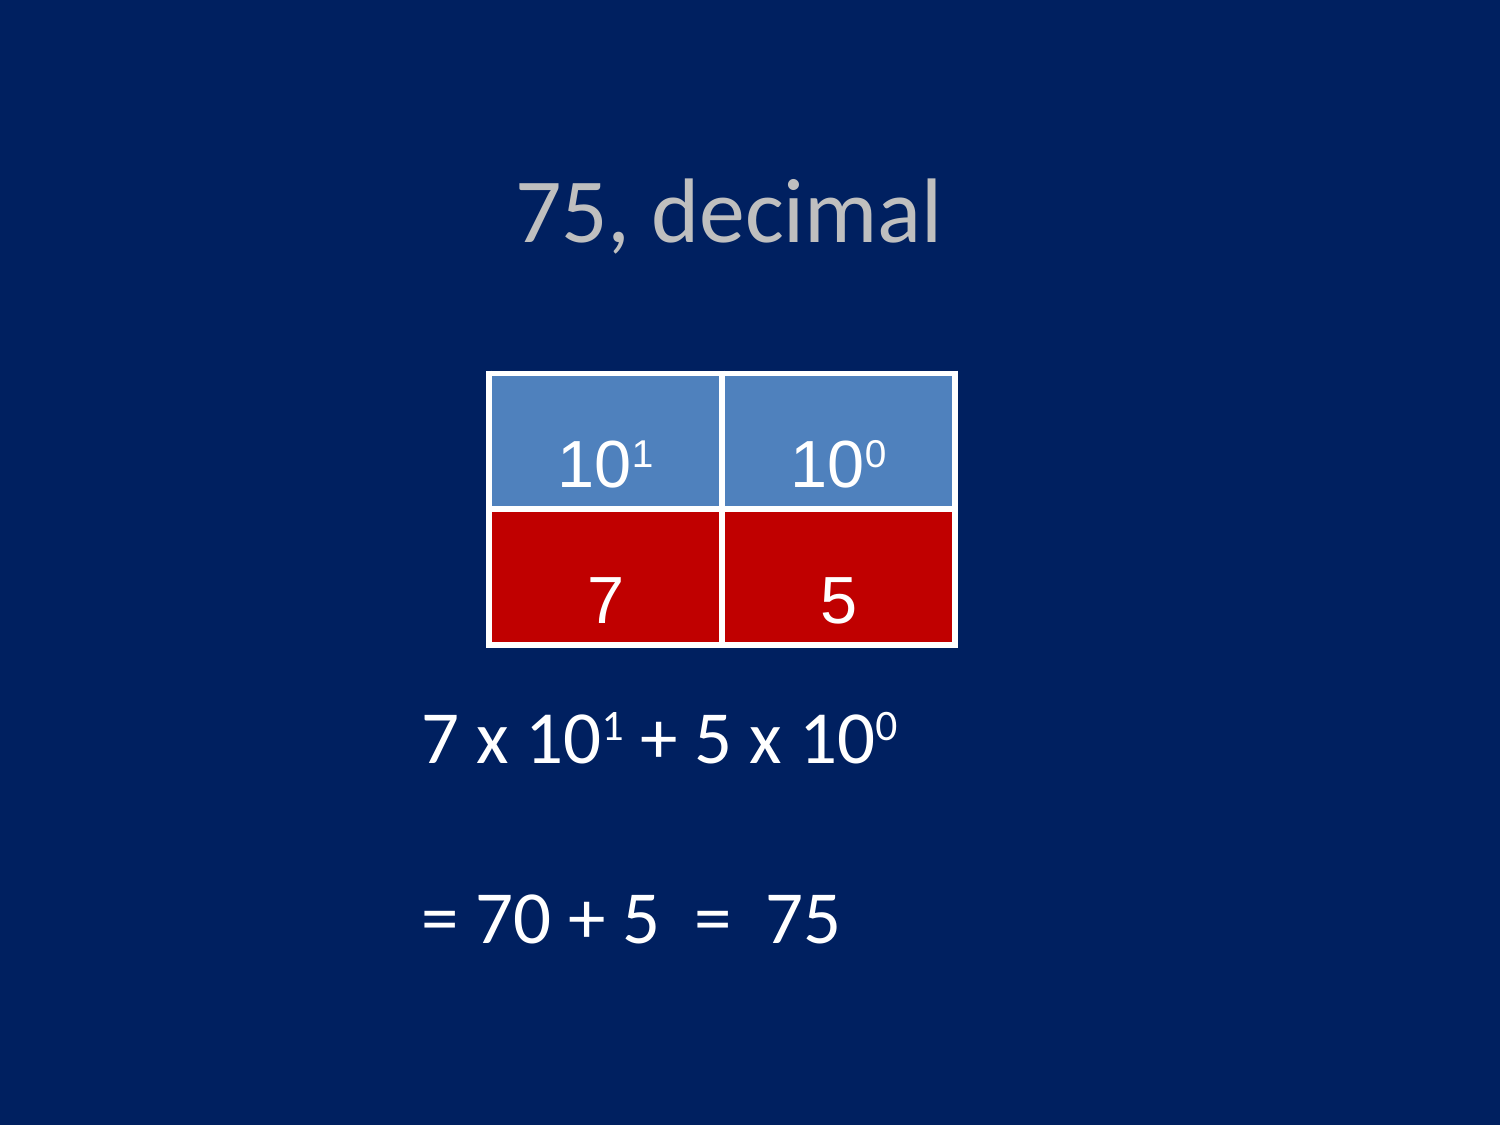

75, decimal
| 101 | 100 |
| --- | --- |
| 7 | 5 |
7 x 101 + 5 x 100
= 70 + 5 = 75